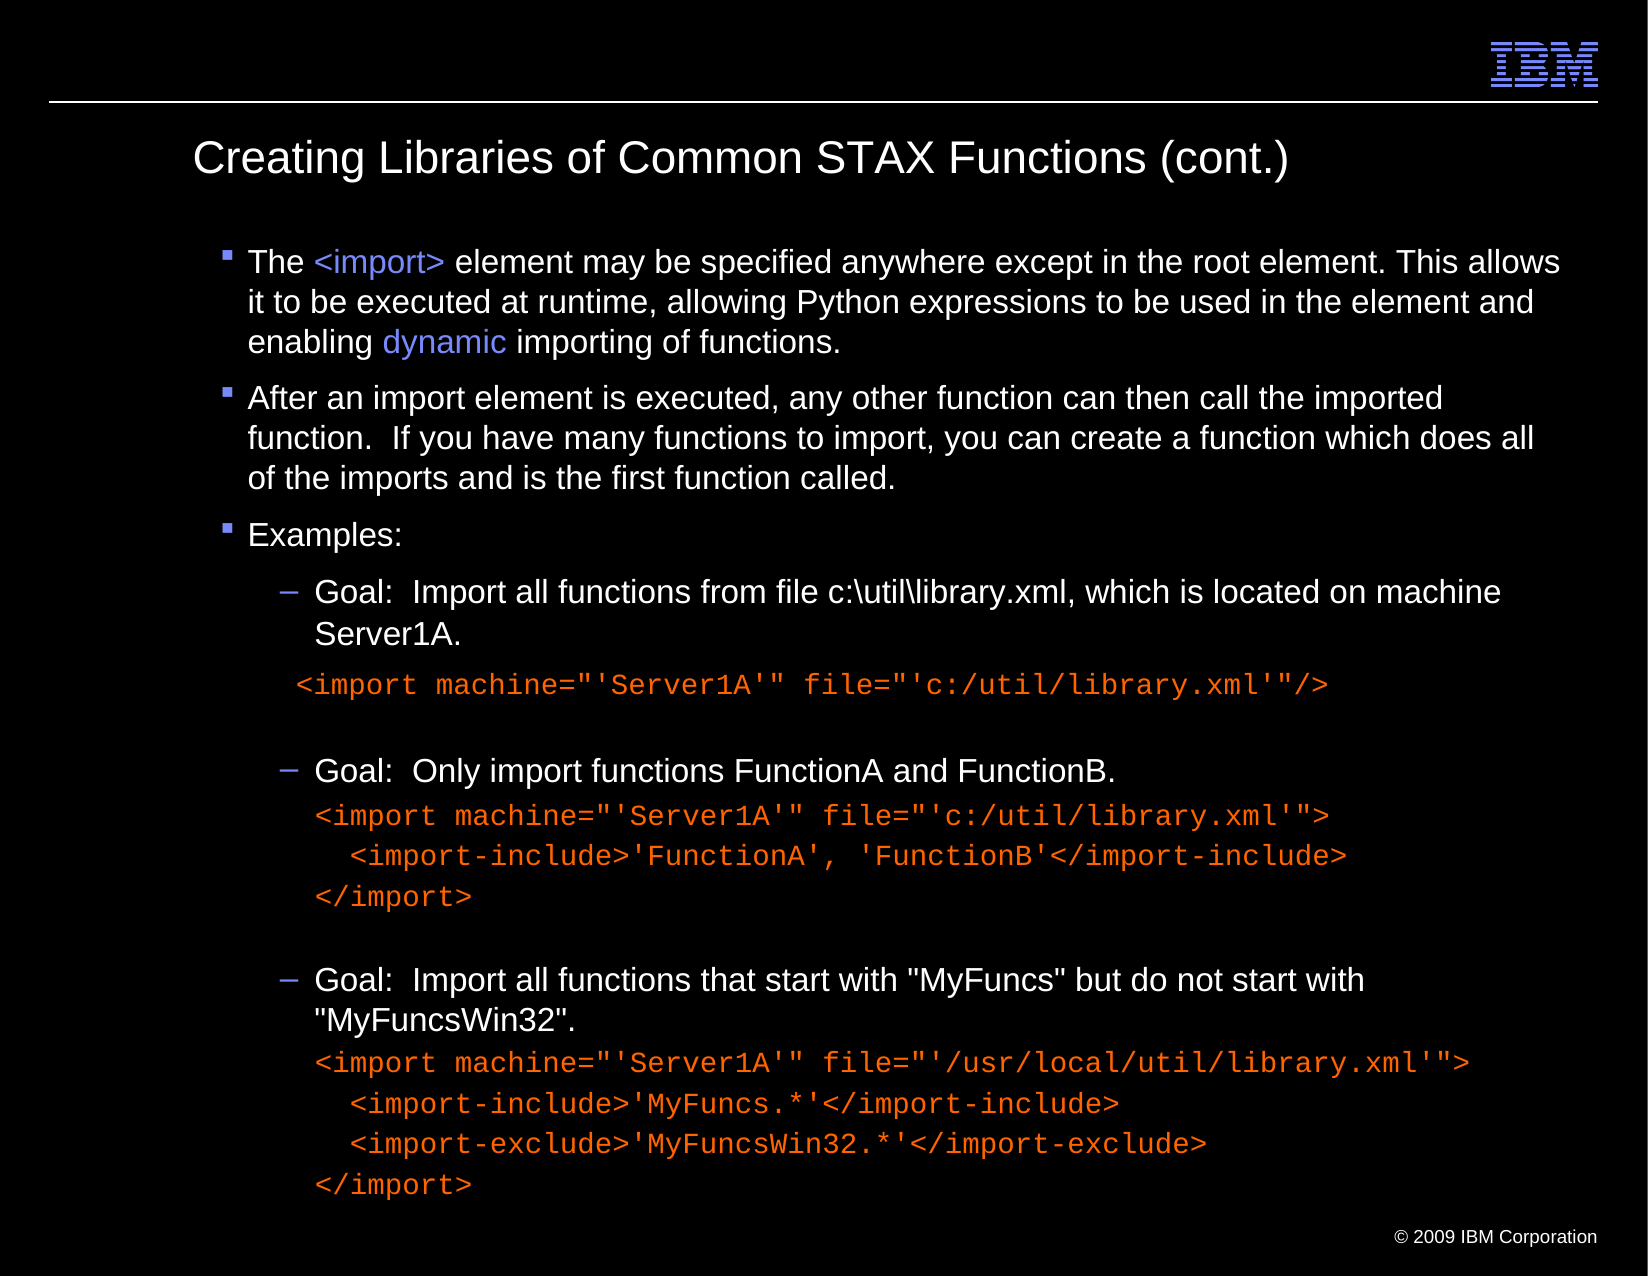

# Creating Libraries of Common STAX Functions (cont.)
The <import> element may be specified anywhere except in the root element. This allows it to be executed at runtime, allowing Python expressions to be used in the element and enabling dynamic importing of functions.
After an import element is executed, any other function can then call the imported function. If you have many functions to import, you can create a function which does all of the imports and is the first function called.
Examples:
Goal: Import all functions from file c:\util\library.xml, which is located on machine Server1A.
 <import machine="'Server1A'" file="'c:/util/library.xml'"/>
Goal: Only import functions FunctionA and FunctionB.
 <import machine="'Server1A'" file="'c:/util/library.xml'">
 <import-include>'FunctionA', 'FunctionB'</import-include>
 </import>
Goal: Import all functions that start with "MyFuncs" but do not start with "MyFuncsWin32".
 <import machine="'Server1A'" file="'/usr/local/util/library.xml'">
 <import-include>'MyFuncs.*'</import-include>
 <import-exclude>'MyFuncsWin32.*'</import-exclude>
 </import>